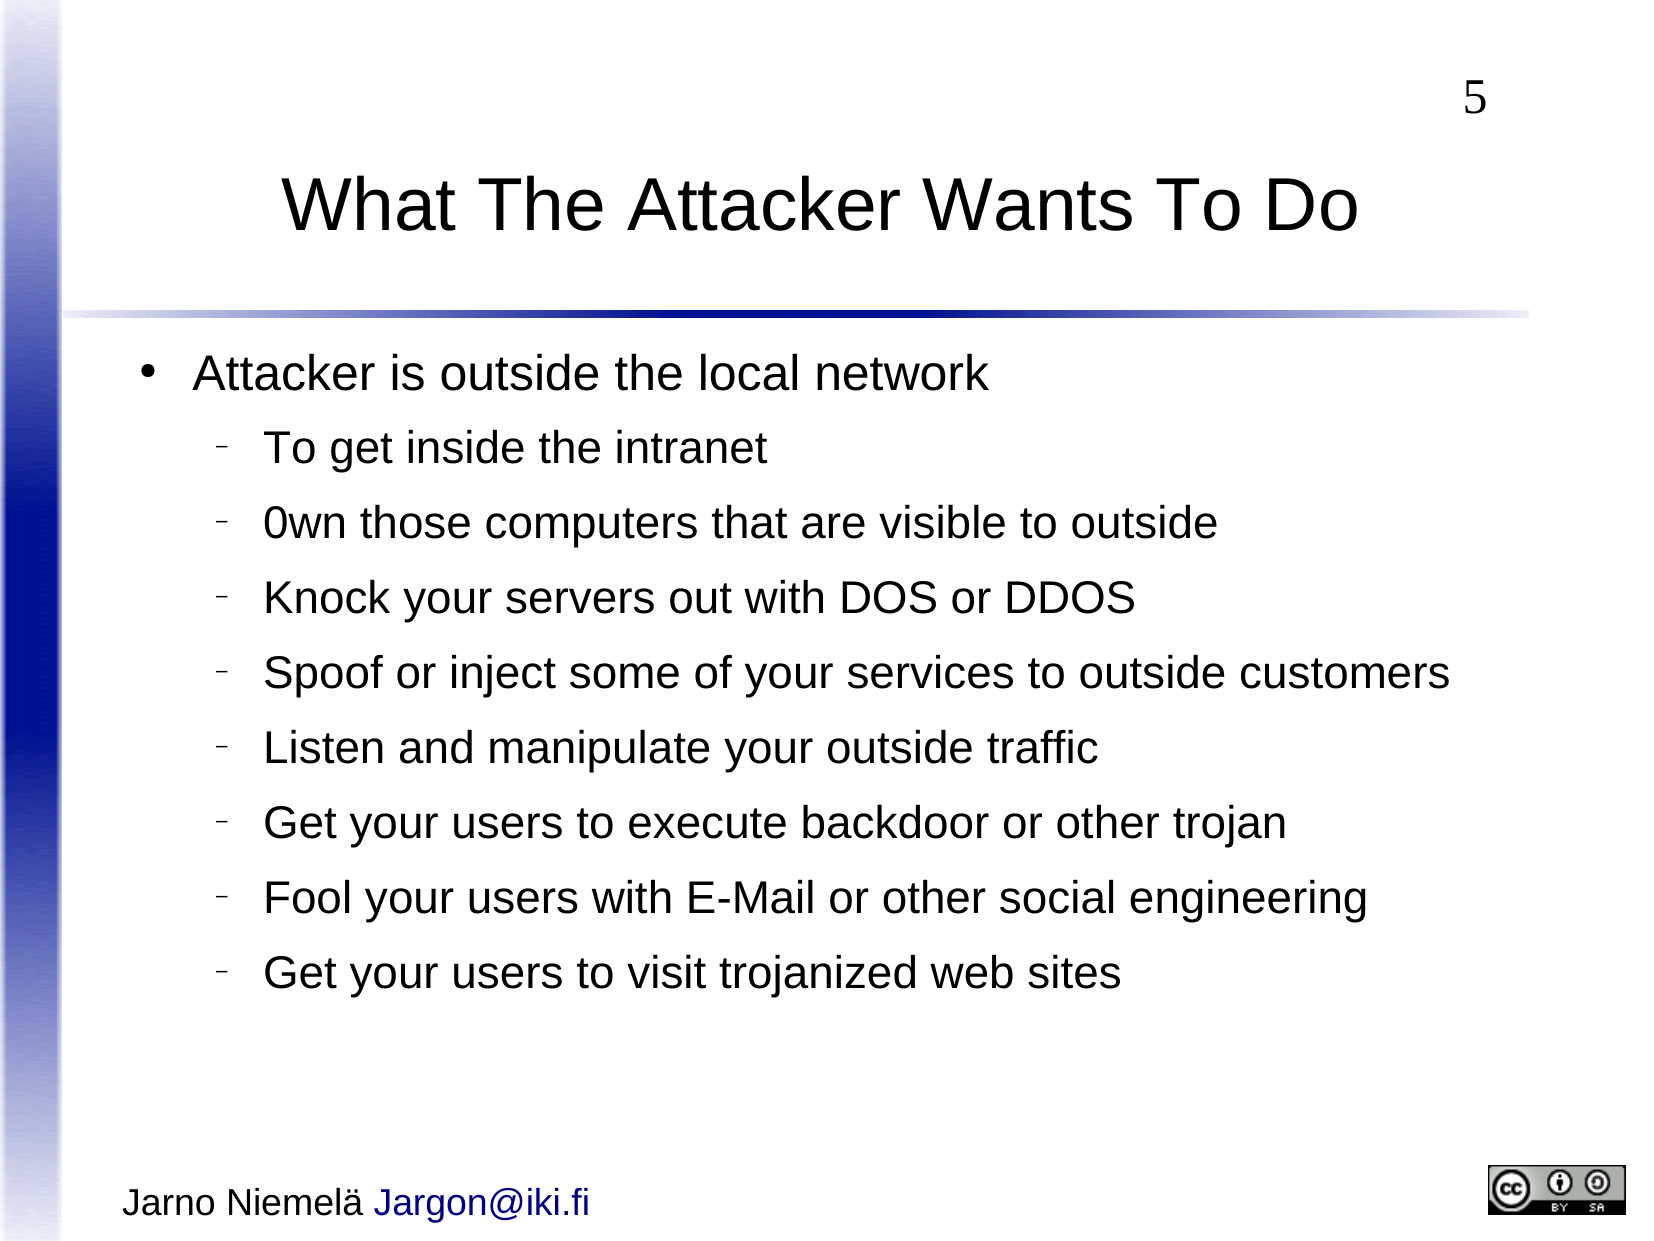

# What The Attacker Wants To Do
Attacker is outside the local network
To get inside the intranet
0wn those computers that are visible to outside
Knock your servers out with DOS or DDOS
Spoof or inject some of your services to outside customers
Listen and manipulate your outside traffic
Get your users to execute backdoor or other trojan
Fool your users with E-Mail or other social engineering
Get your users to visit trojanized web sites